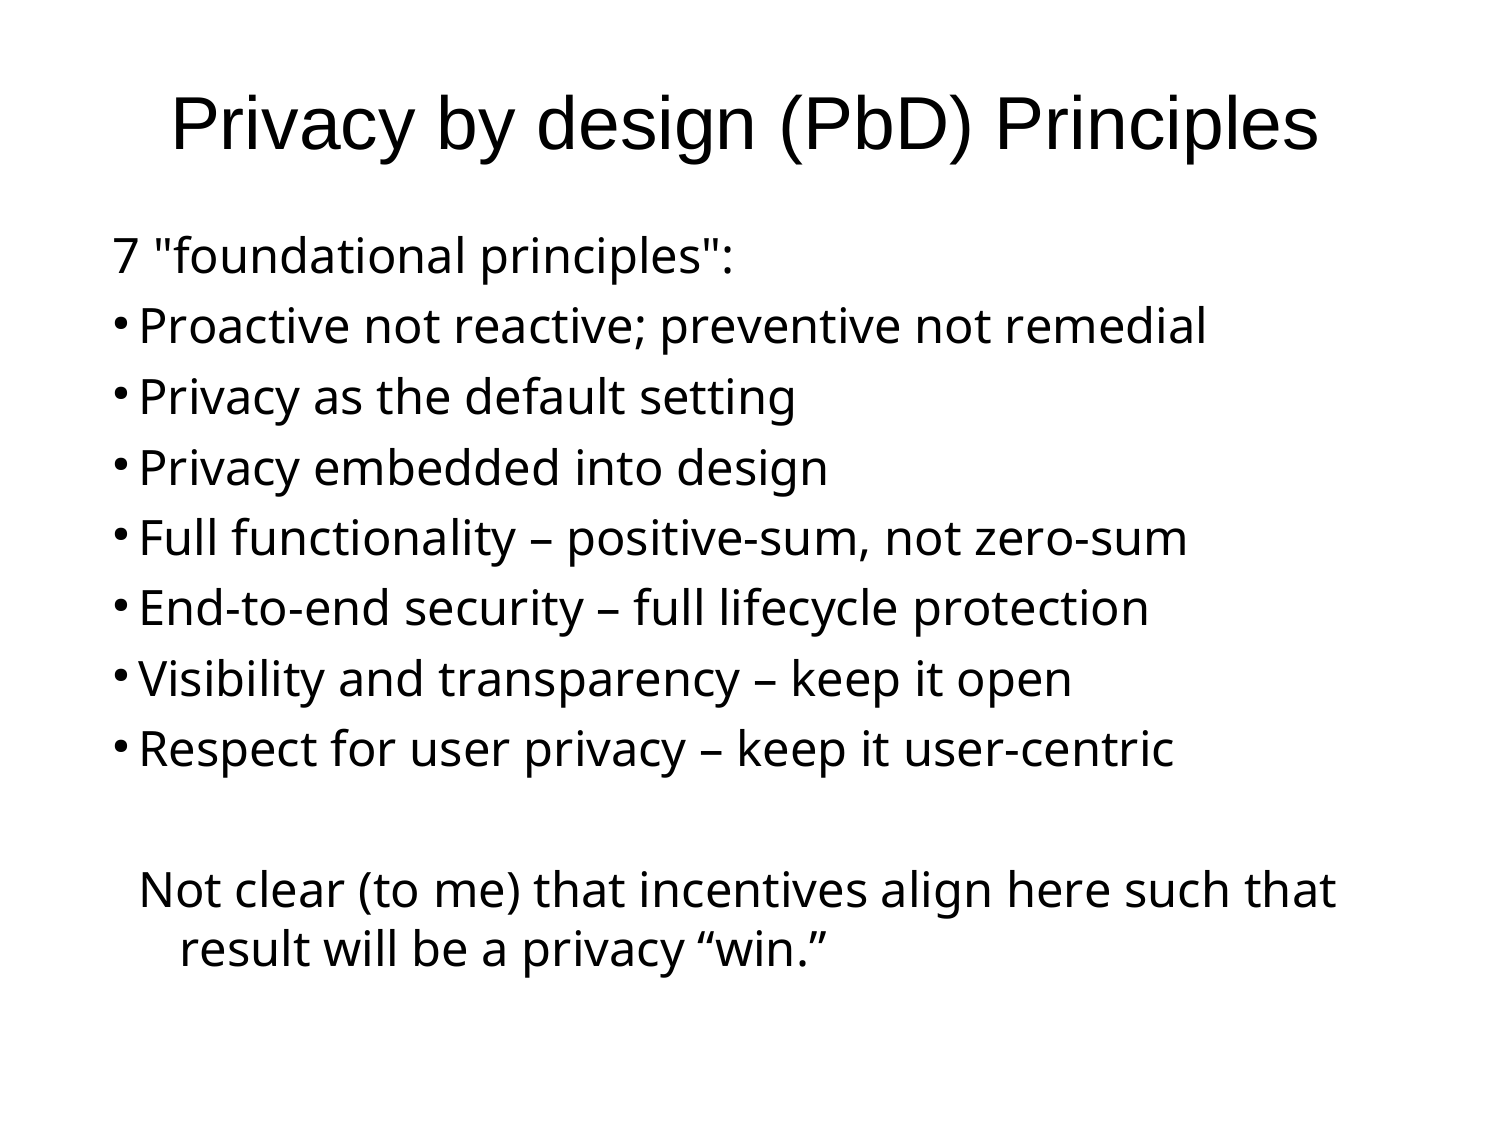

# Privacy by design (PbD) Principles
7 "foundational principles":
Proactive not reactive; preventive not remedial
Privacy as the default setting
Privacy embedded into design
Full functionality – positive-sum, not zero-sum
End-to-end security – full lifecycle protection
Visibility and transparency – keep it open
Respect for user privacy – keep it user-centric
Not clear (to me) that incentives align here such that result will be a privacy “win.”